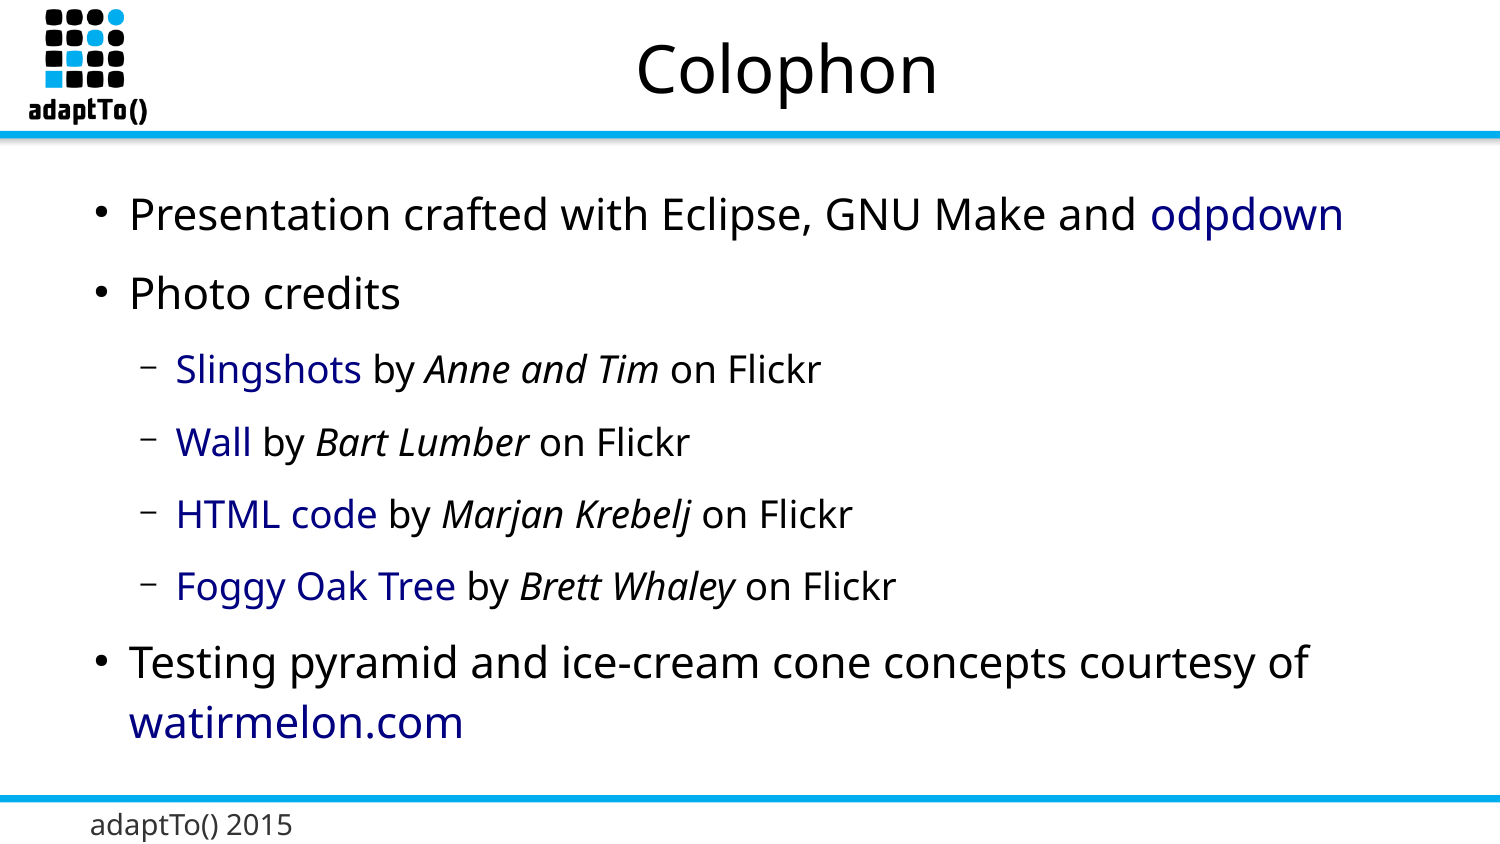

# Colophon
Presentation crafted with Eclipse, GNU Make and odpdown
Photo credits
Slingshots by Anne and Tim on Flickr
Wall by Bart Lumber on Flickr
HTML code by Marjan Krebelj on Flickr
Foggy Oak Tree by Brett Whaley on Flickr
Testing pyramid and ice-cream cone concepts courtesy of watirmelon.com